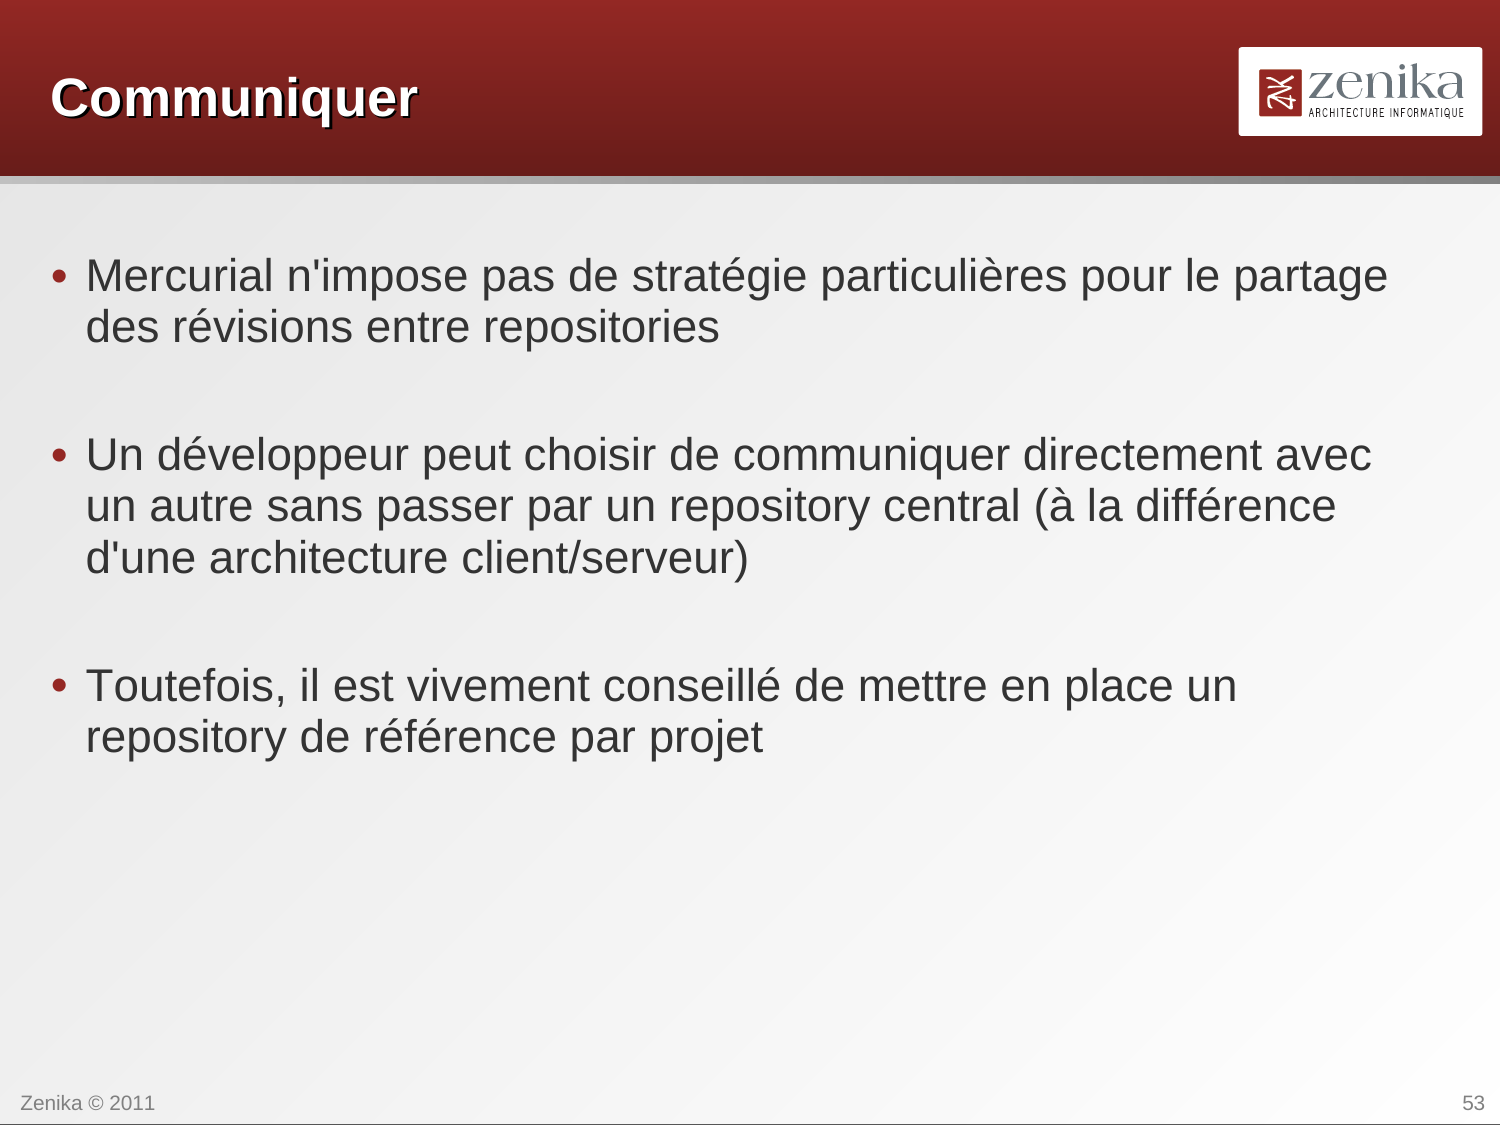

# Communiquer
Mercurial n'impose pas de stratégie particulières pour le partage des révisions entre repositories
Un développeur peut choisir de communiquer directement avec un autre sans passer par un repository central (à la différence d'une architecture client/serveur)
Toutefois, il est vivement conseillé de mettre en place un repository de référence par projet